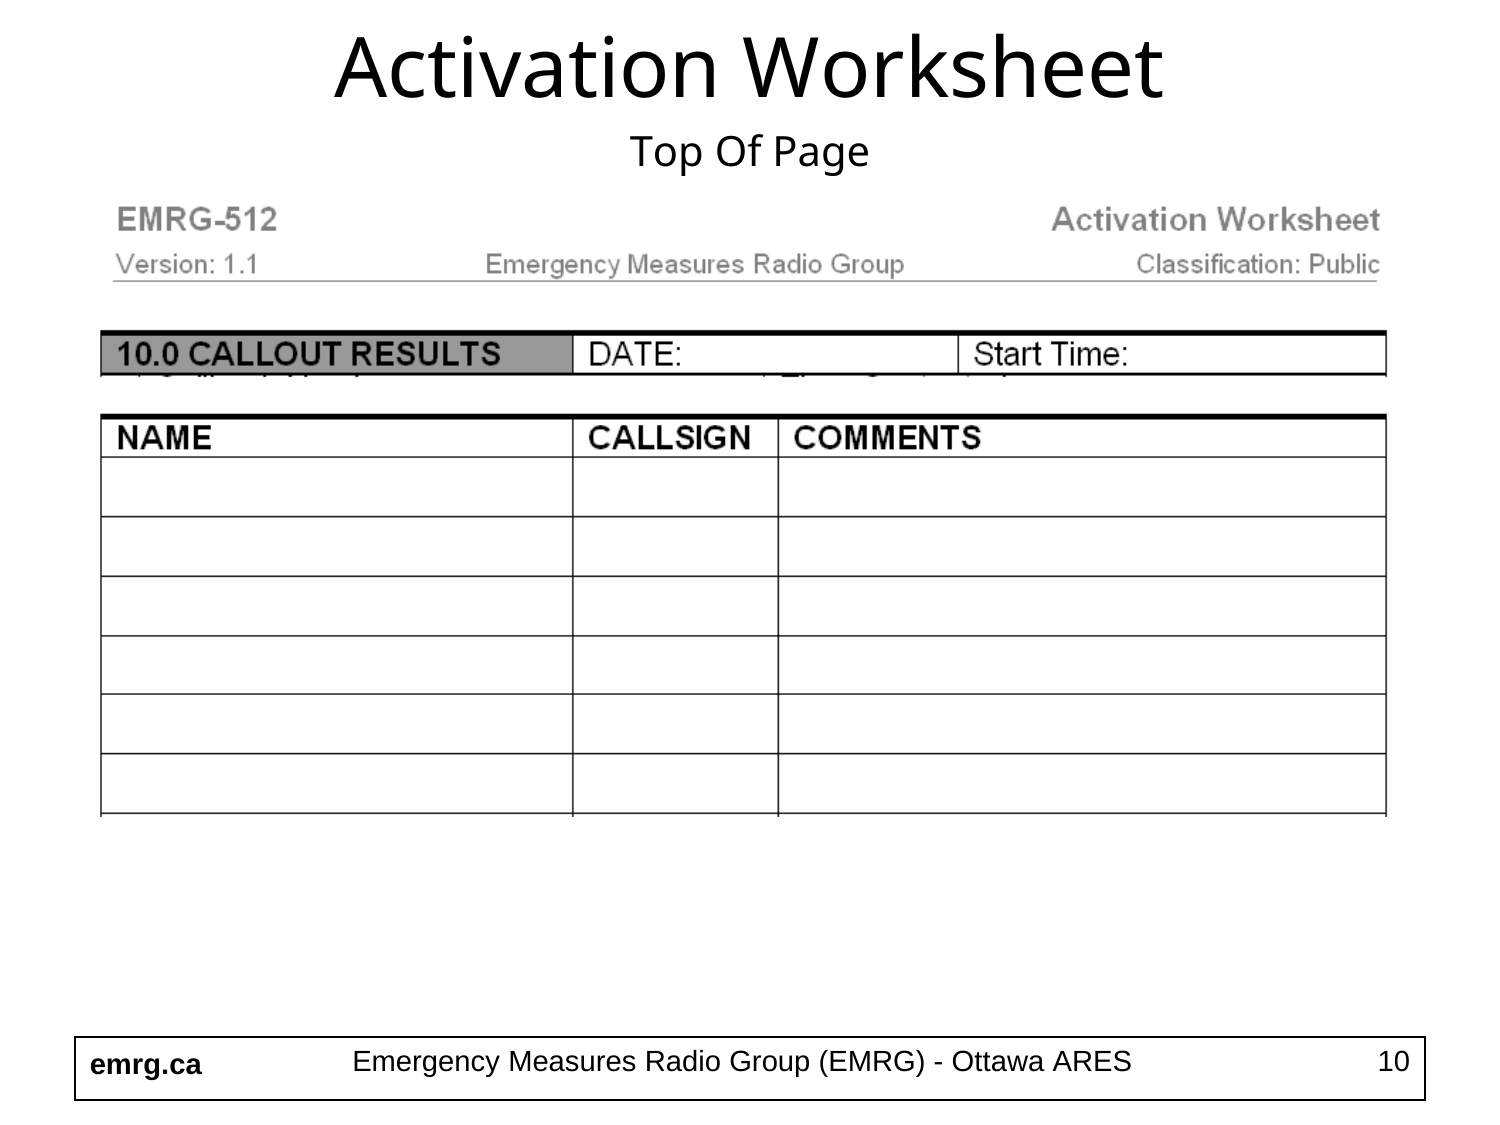

# Activation Worksheet Top Of Page
Emergency Measures Radio Group (EMRG) - Ottawa ARES
10